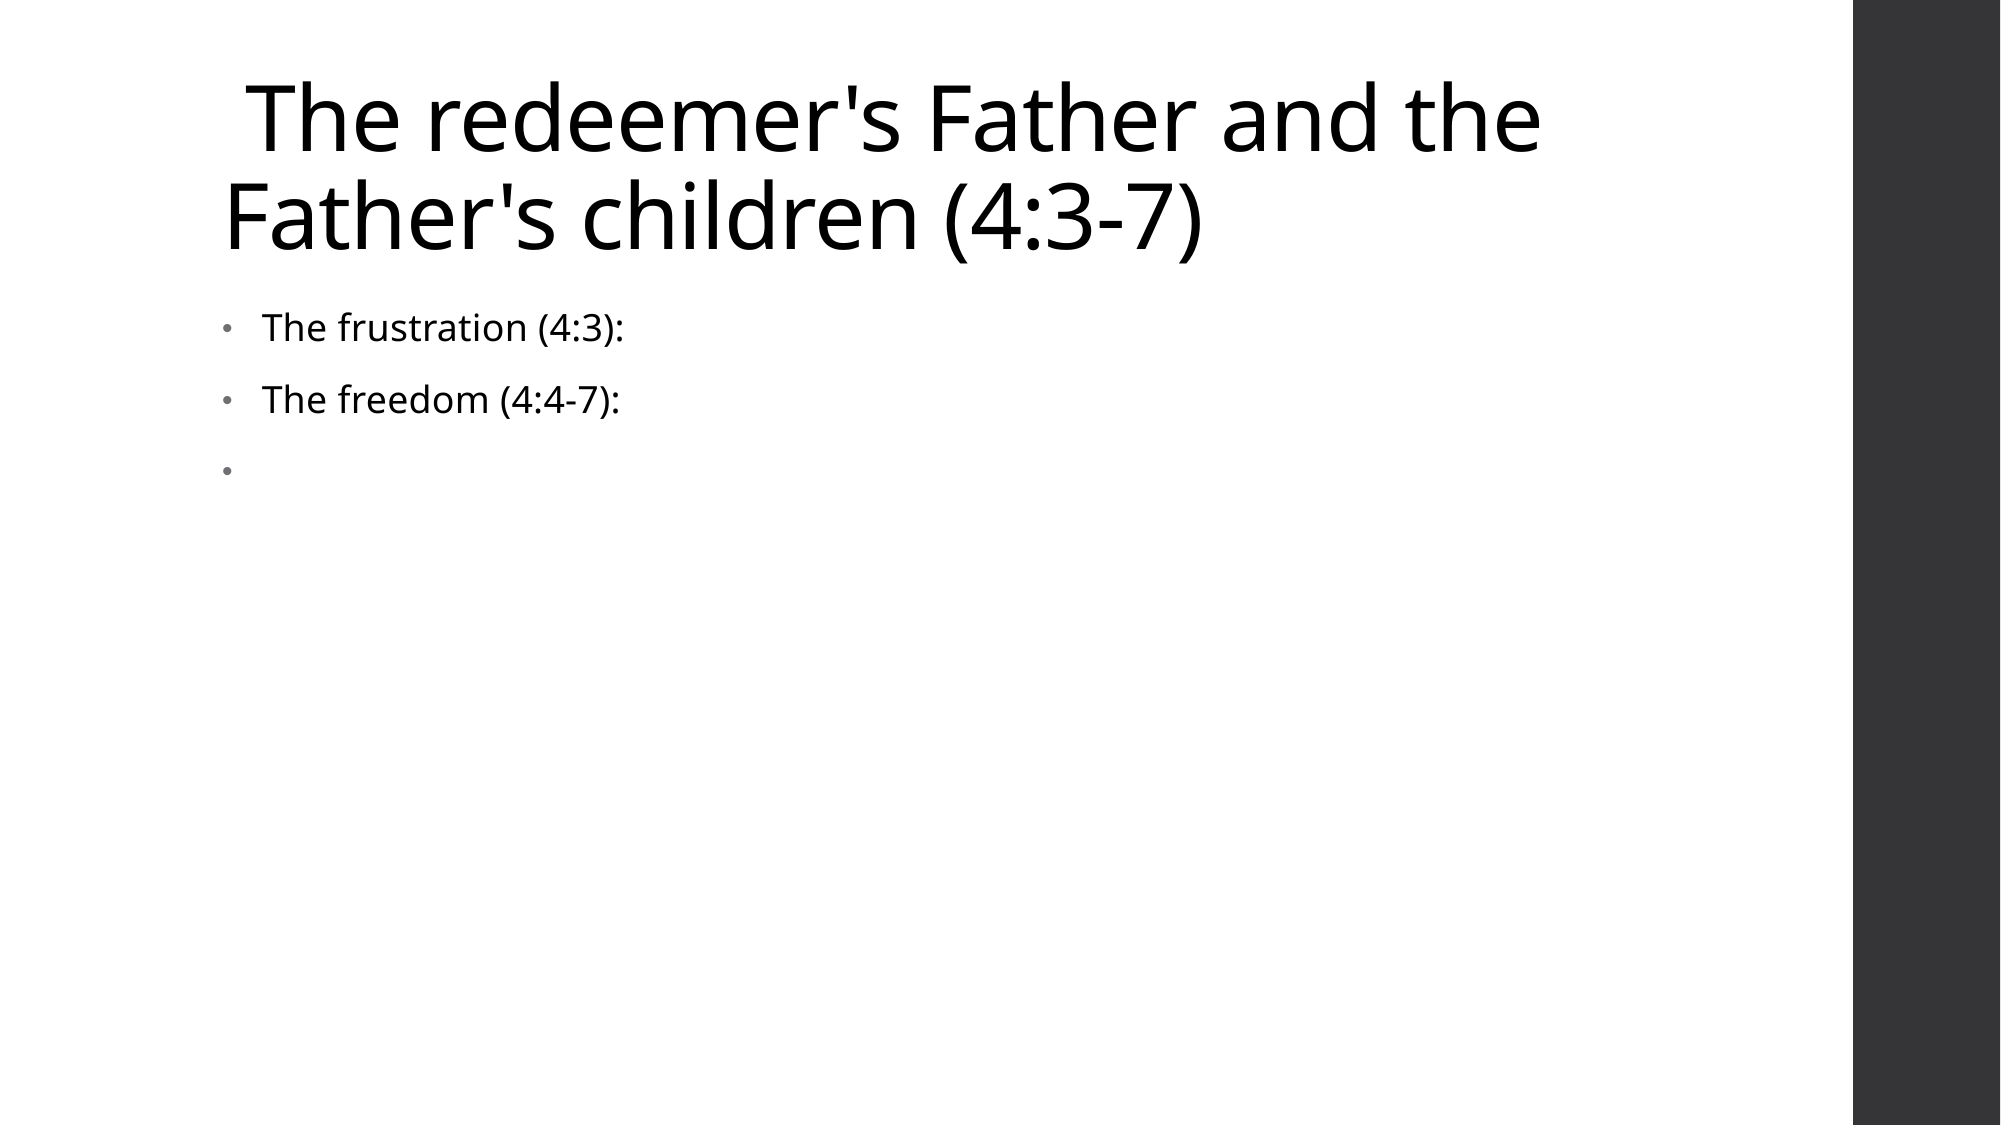

# The redeemer's Father and the Father's children (4:3-7)
 The frustration (4:3):
 The freedom (4:4-7):